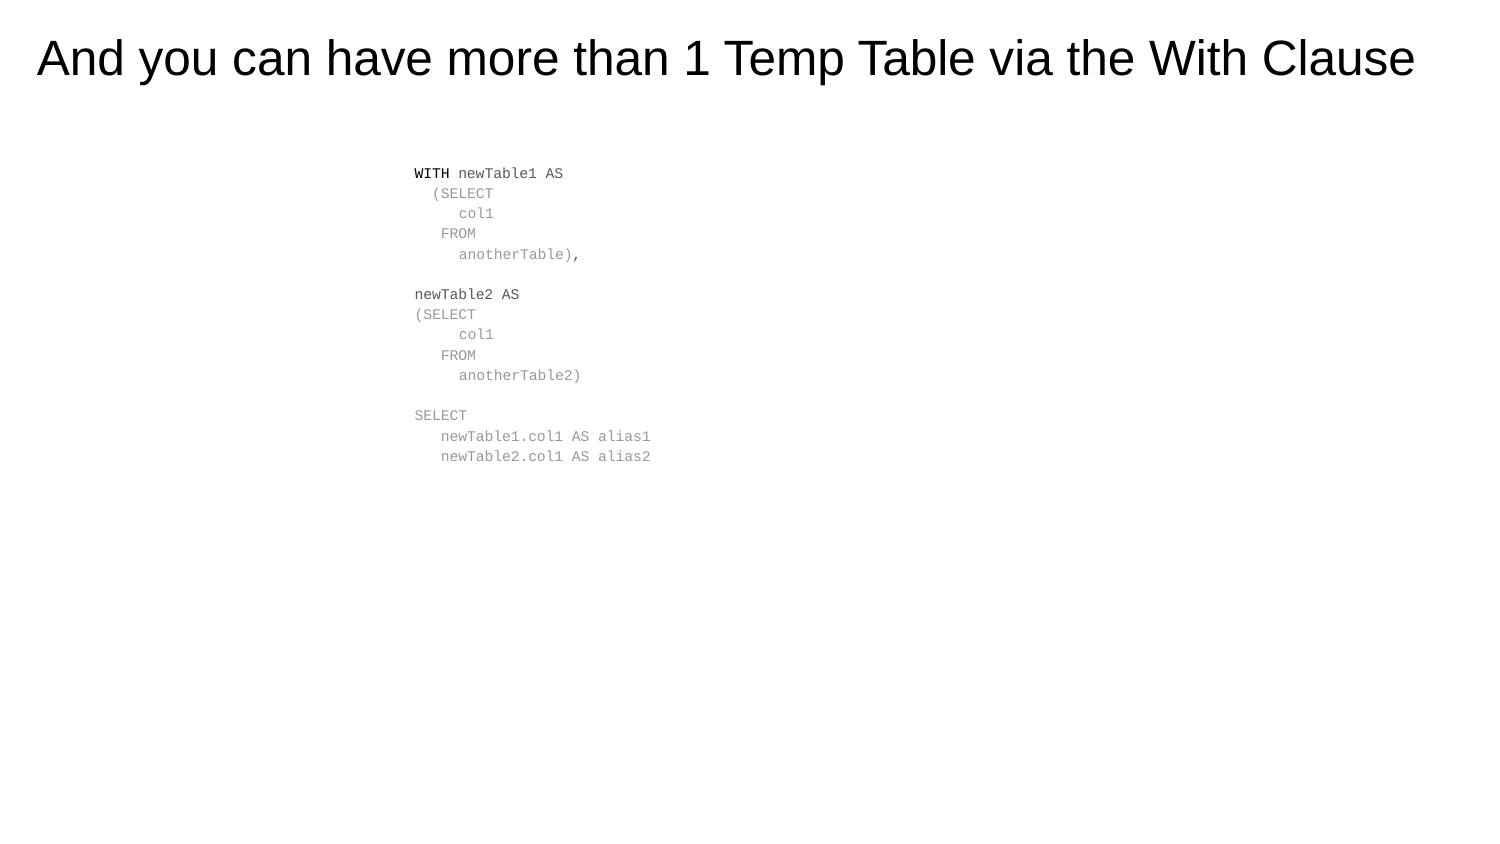

# And you can have more than 1 Temp Table via the With Clause
WITH newTable1 AS
 (SELECT
col1
 FROM
anotherTable),
newTable2 AS
(SELECT
col1
 FROM
anotherTable2)
SELECT
 newTable1.col1 AS alias1
 newTable2.col1 AS alias2